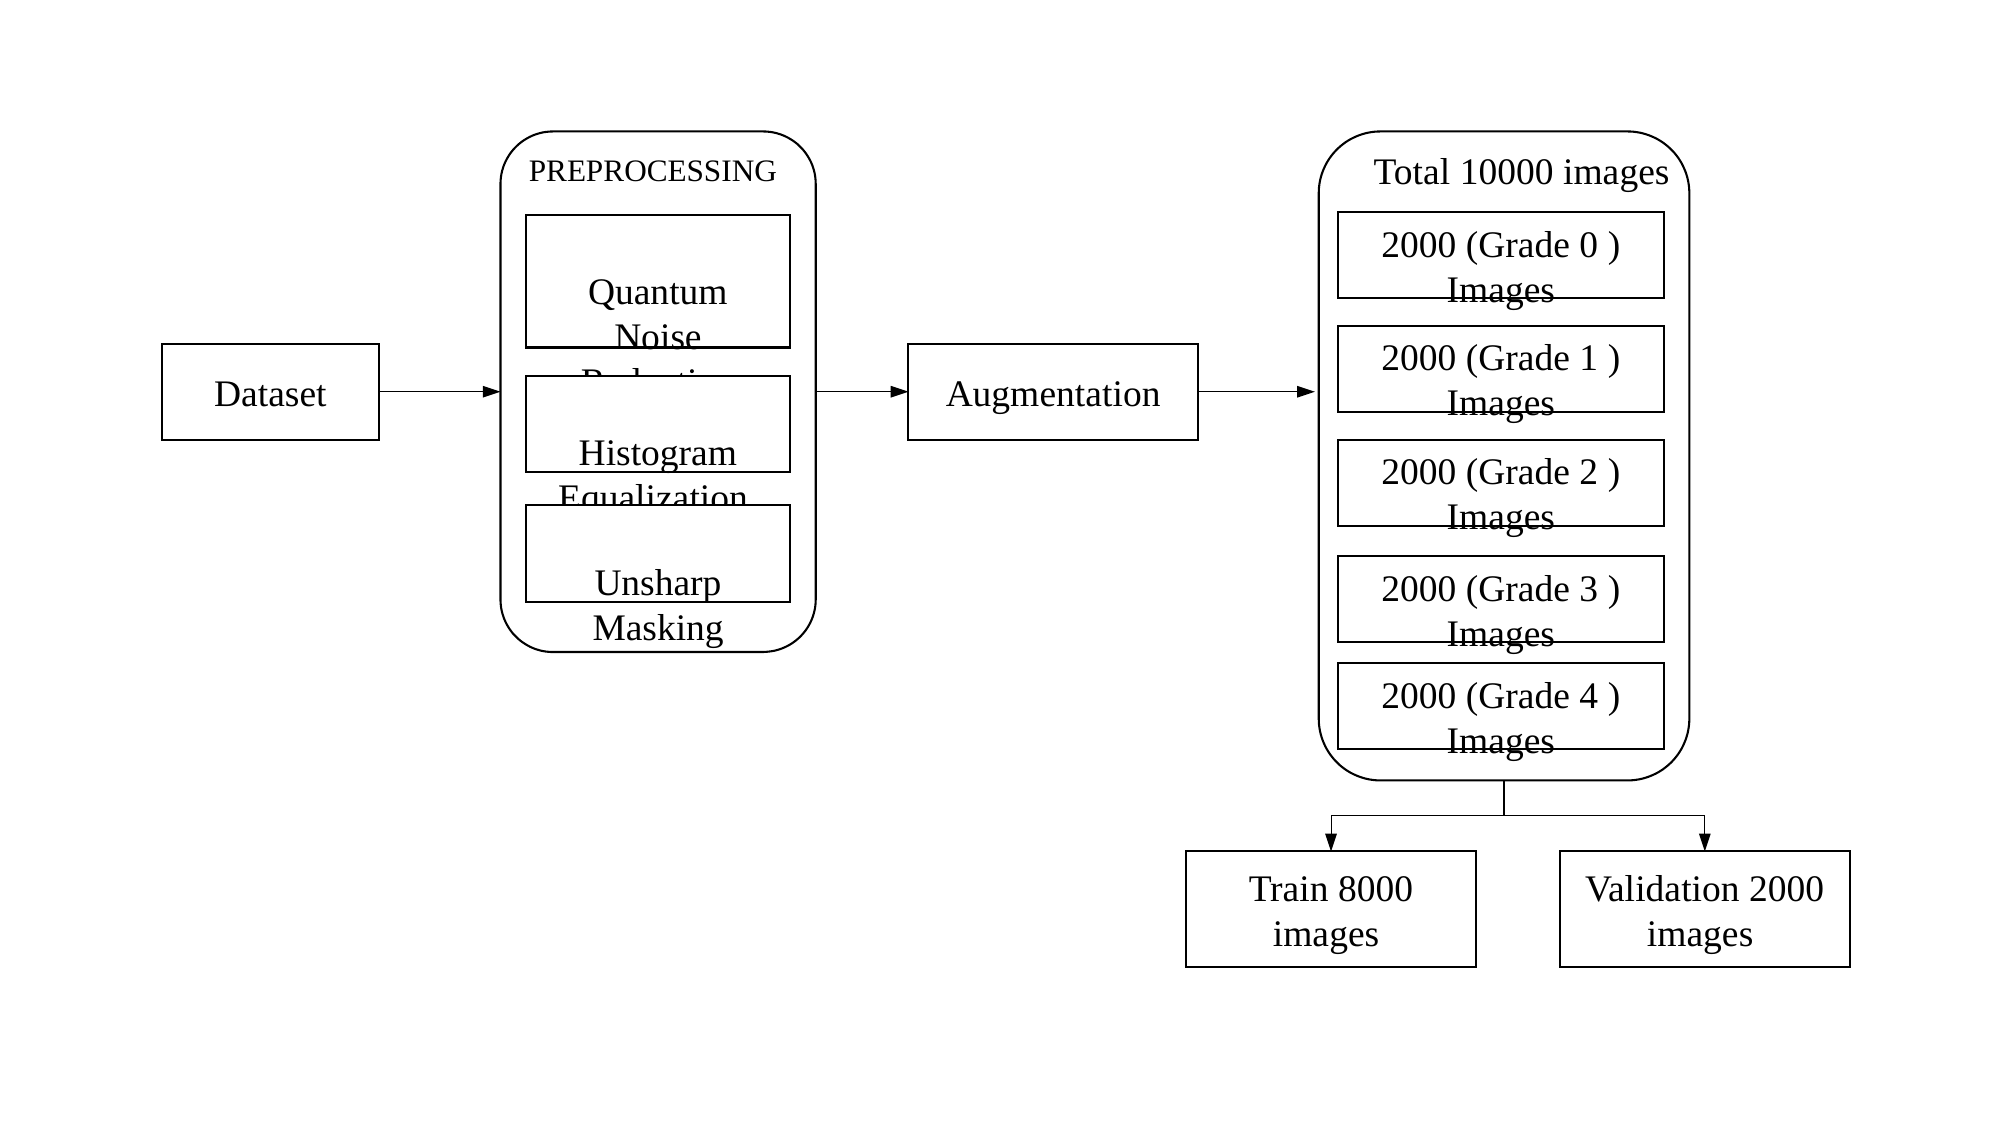

Total 10000 images
PREPROCESSING
2000 (Grade 0 ) Images
Quantum Noise Reduction
2000 (Grade 1 ) Images
Dataset
Augmentation
Histogram Equalization
2000 (Grade 2 ) Images
Unsharp Masking
2000 (Grade 3 ) Images
2000 (Grade 4 ) Images
Train 8000 images
Validation 2000 images